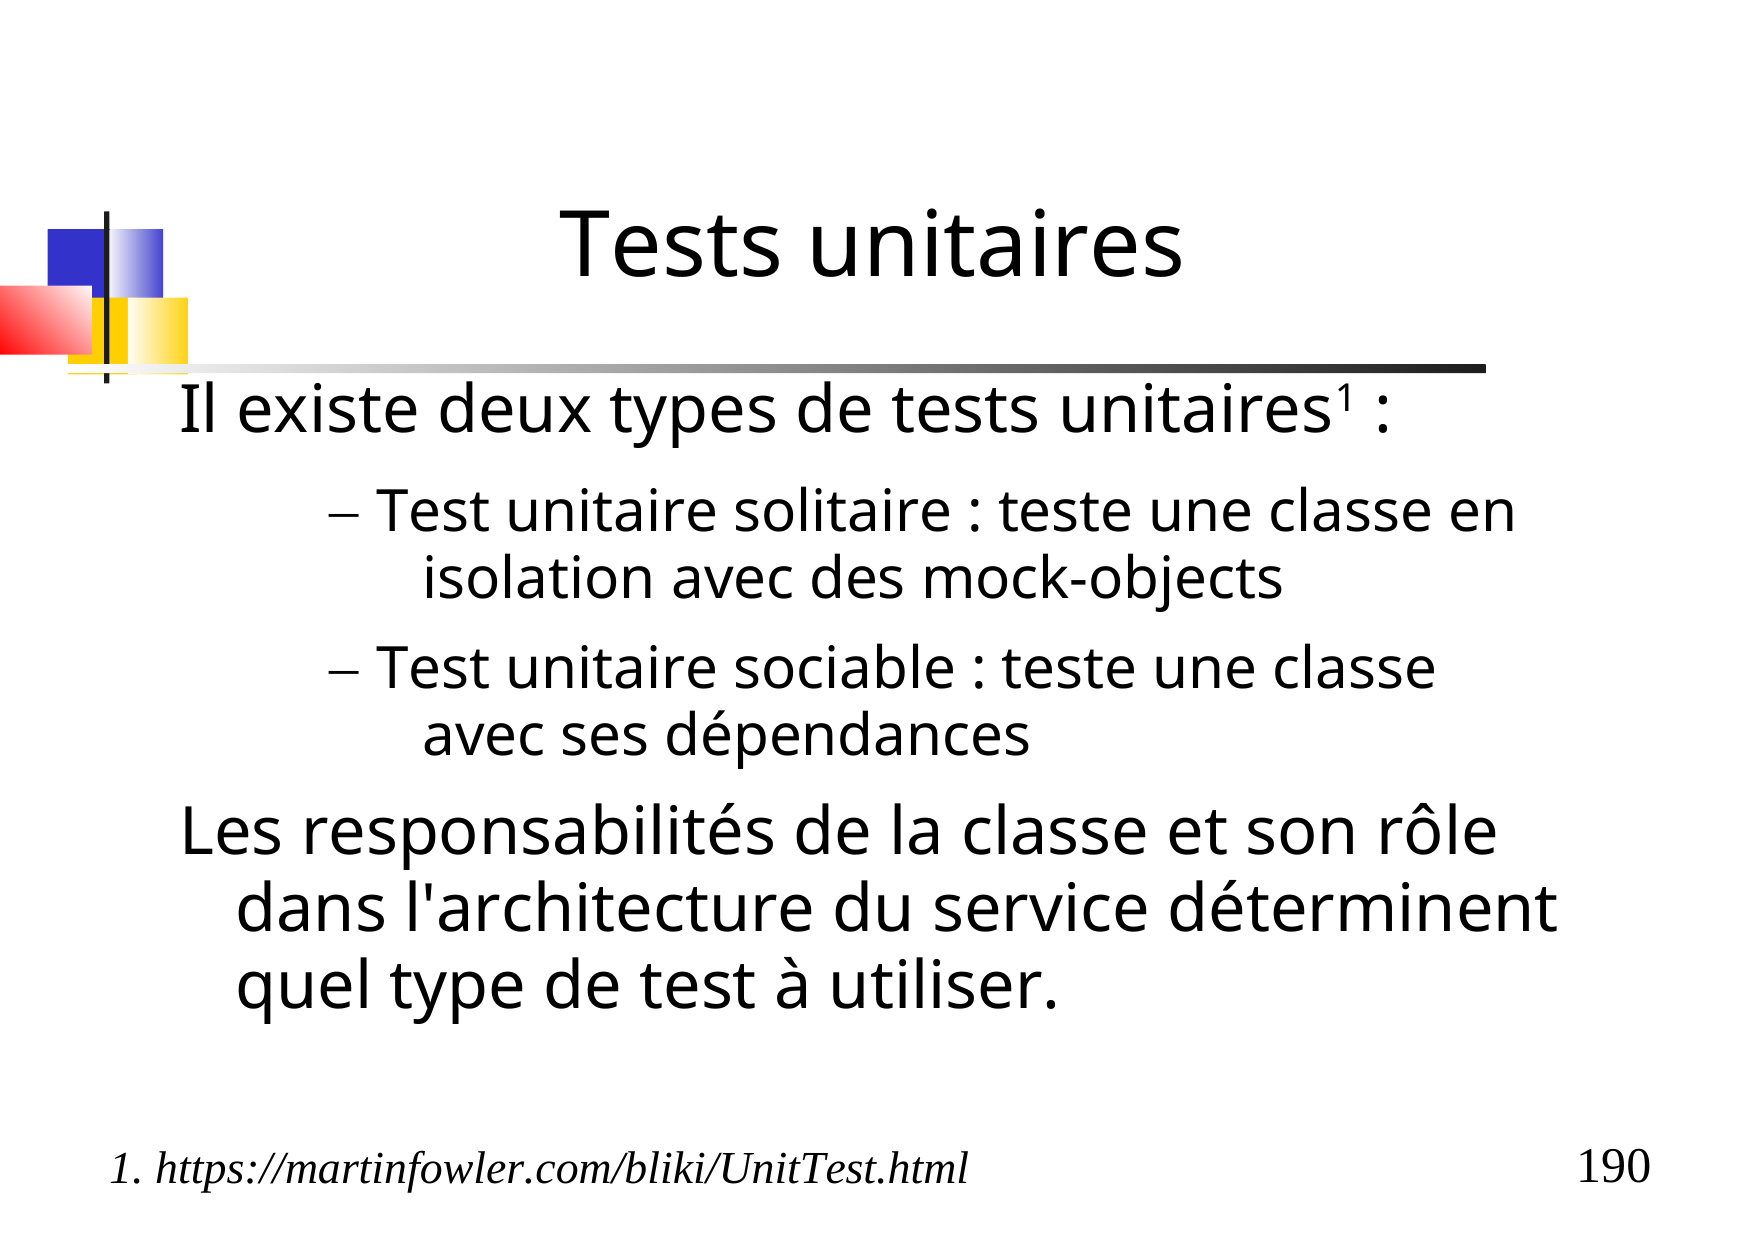

# Tests unitaires
Il existe deux types de tests unitaires1 :
Test unitaire solitaire : teste une classe en isolation avec des mock-objects
Test unitaire sociable : teste une classe avec ses dépendances
Les responsabilités de la classe et son rôle dans l'architecture du service déterminent quel type de test à utiliser.
1. https://martinfowler.com/bliki/UnitTest.html